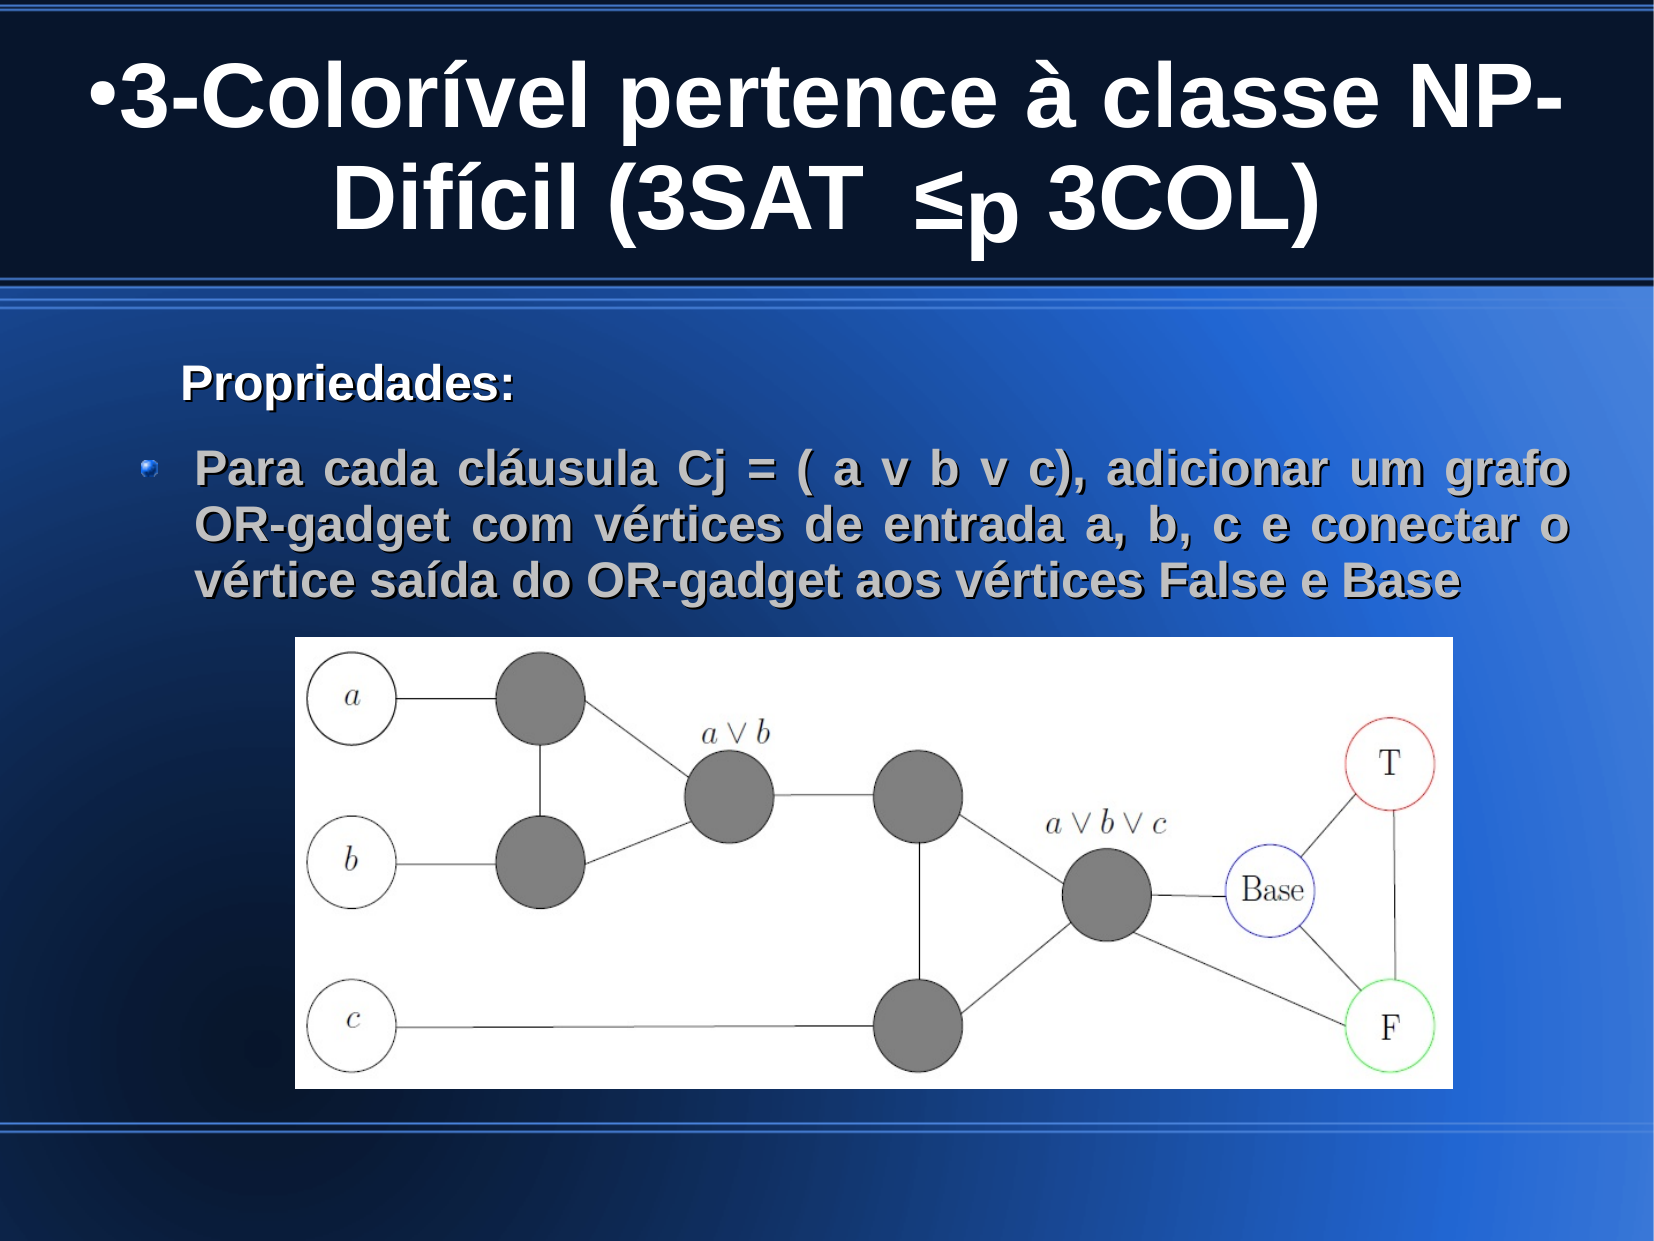

# 3-Colorível pertence à classe NP-Difícil (3SAT ≤p 3COL)
 Propriedades:
Para cada cláusula Cj = ( a v b v c), adicionar um grafo OR-gadget com vértices de entrada a, b, c e conectar o vértice saída do OR-gadget aos vértices False e Base